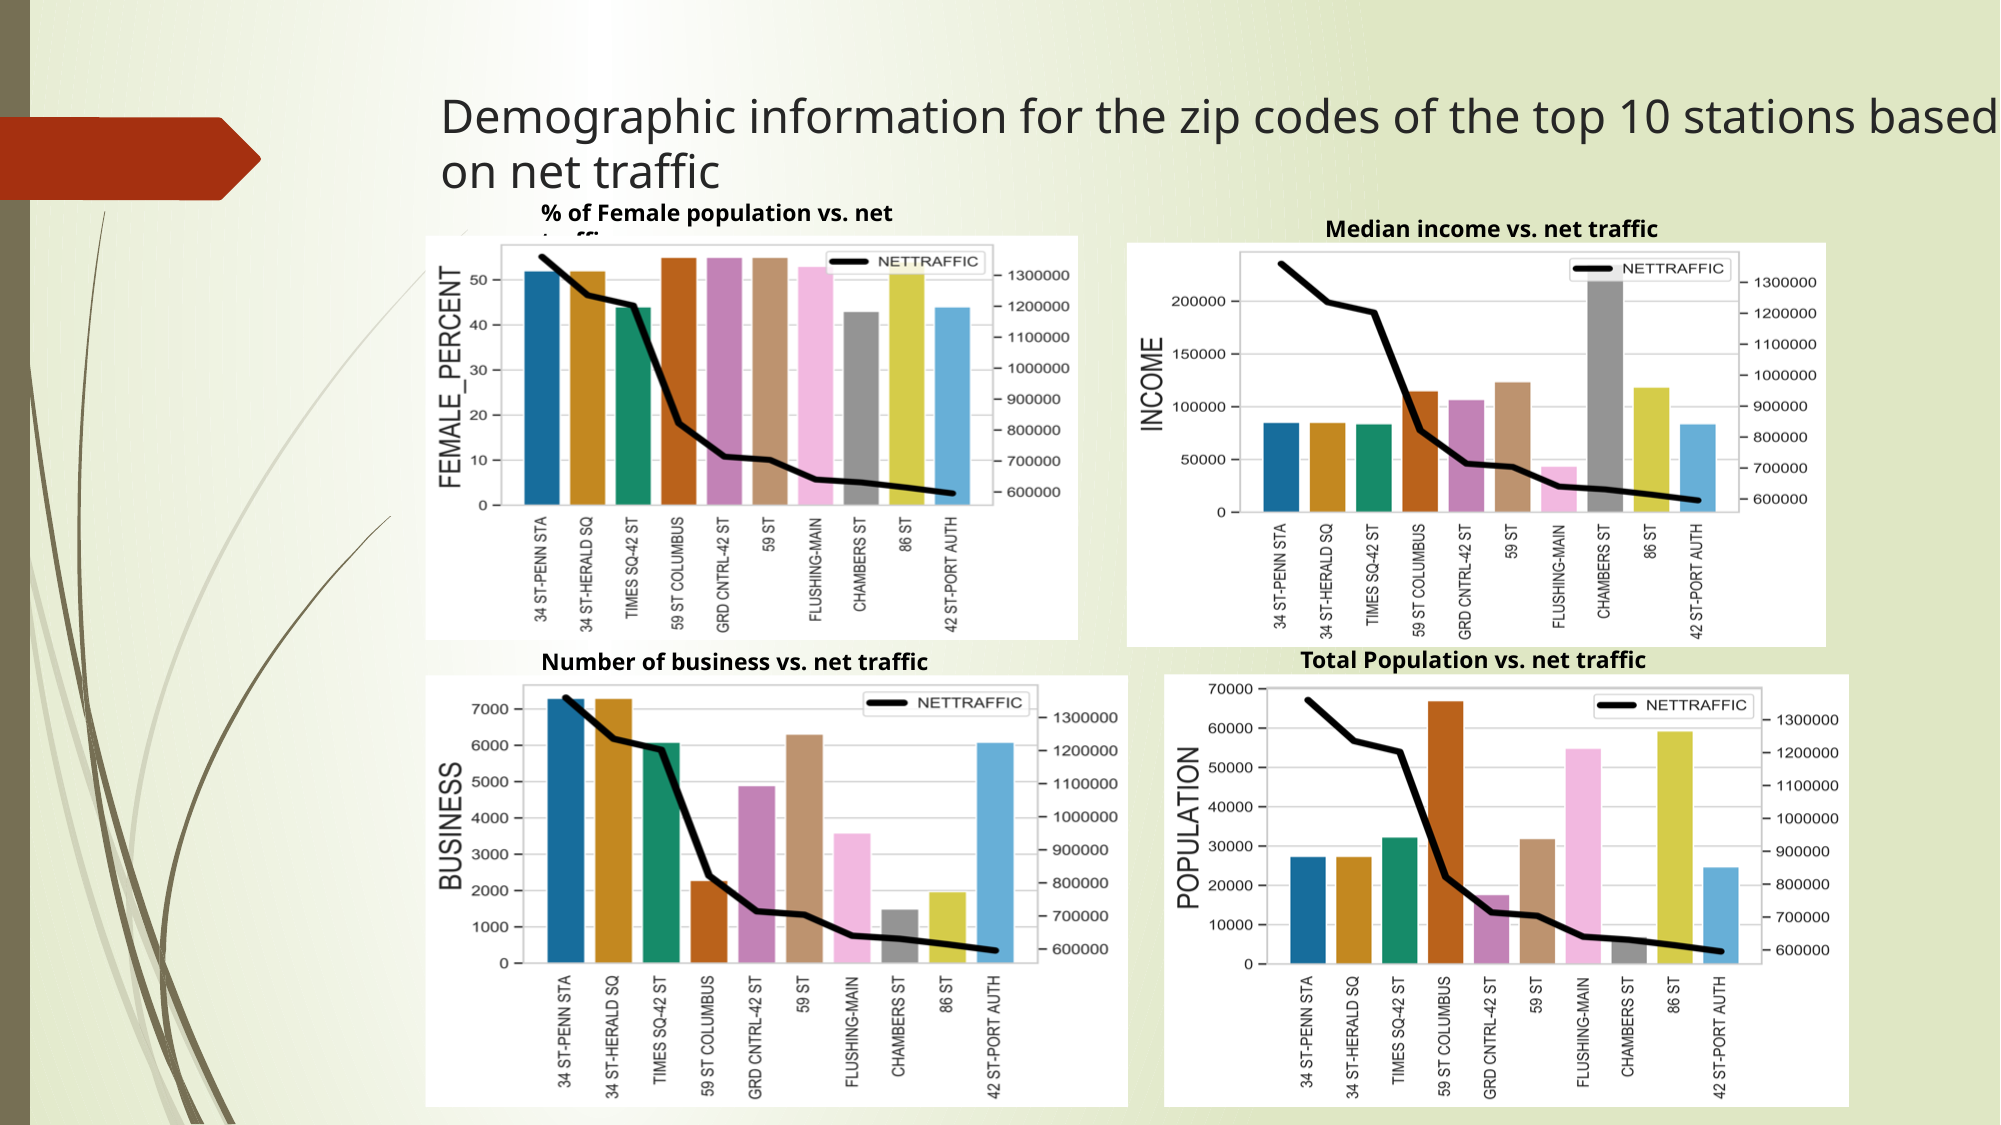

# Demographic information for the zip codes of the top 10 stations based on net traffic
% of Female population vs. net traffic
Median income vs. net traffic
Total Population vs. net traffic
Number of business vs. net traffic